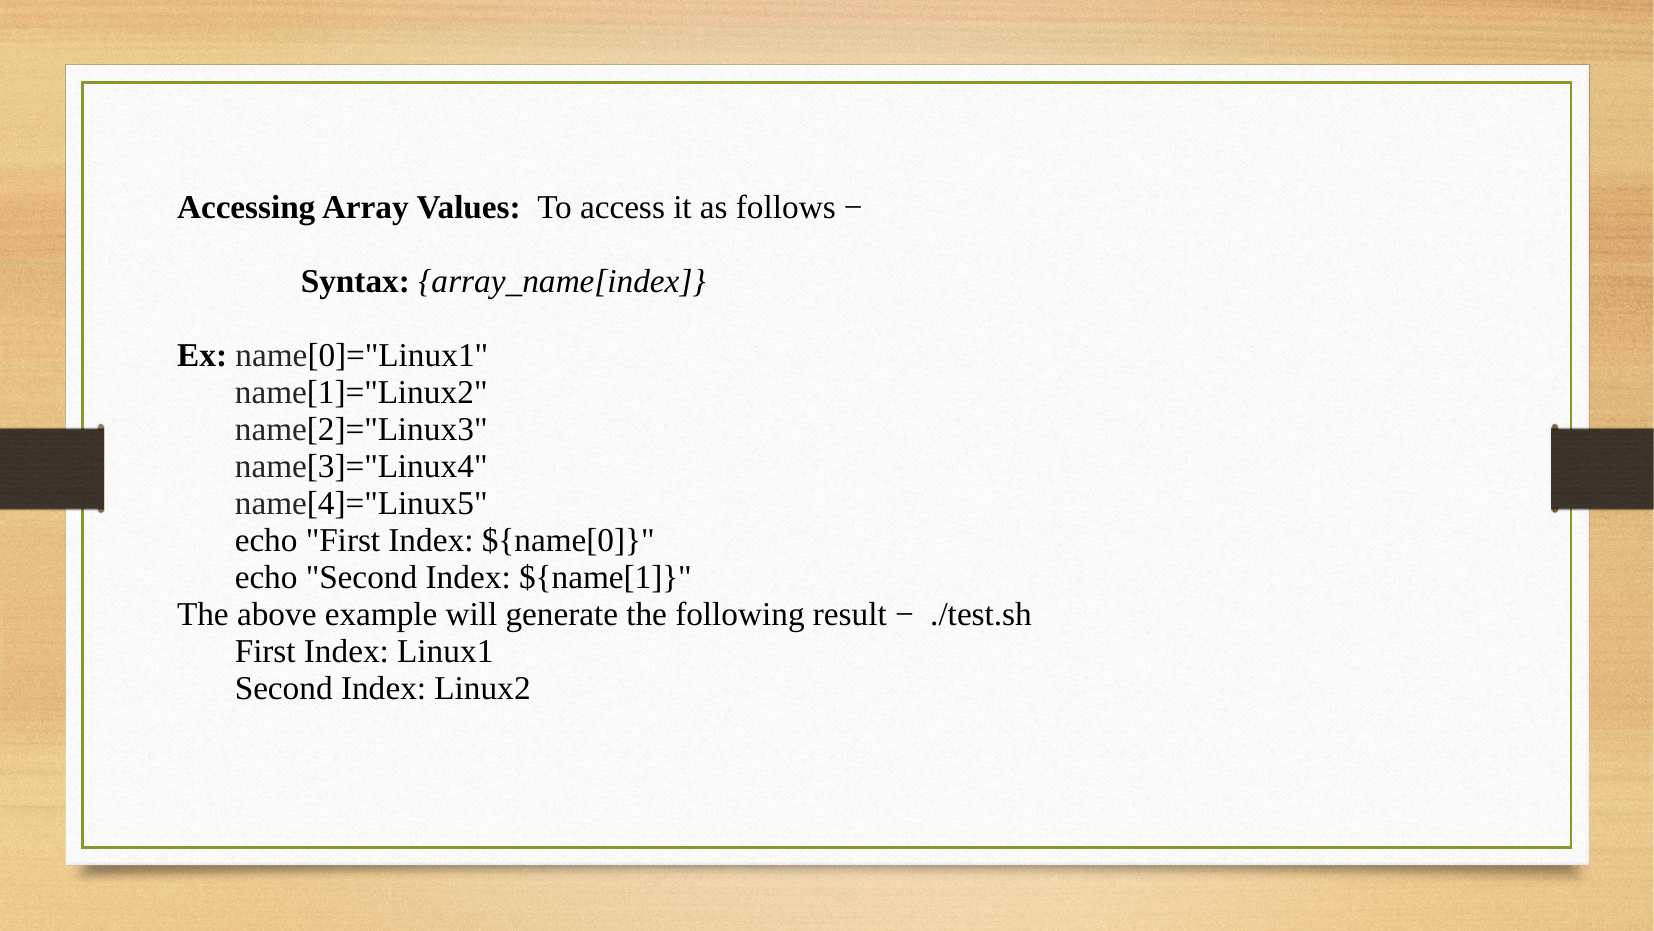

# Accessing Array Values: To access it as follows − Syntax: {array_name[index]} Ex: name[0]="Linux1" name[1]="Linux2" name[2]="Linux3" name[3]="Linux4" name[4]="Linux5" echo "First Index: ${name[0]}" echo "Second Index: ${name[1]}" The above example will generate the following result − ./test.sh First Index: Linux1 Second Index: Linux2